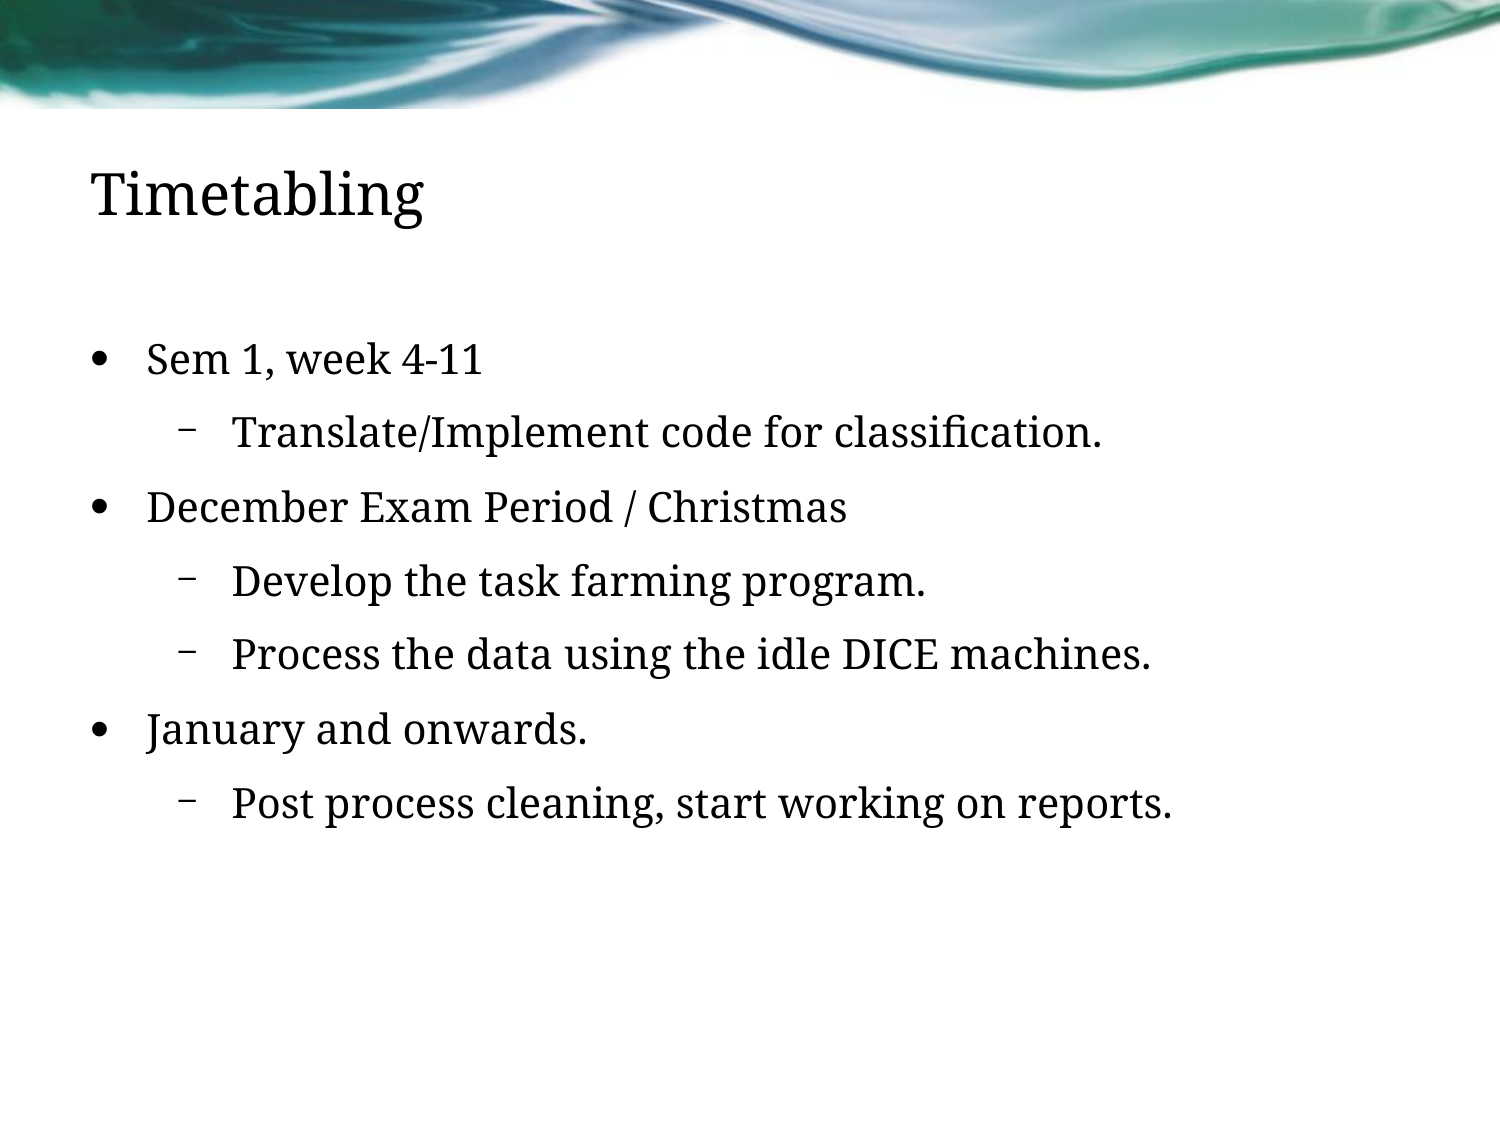

# Timetabling
Sem 1, week 4-11
Translate/Implement code for classification.
December Exam Period / Christmas
Develop the task farming program.
Process the data using the idle DICE machines.
January and onwards.
Post process cleaning, start working on reports.